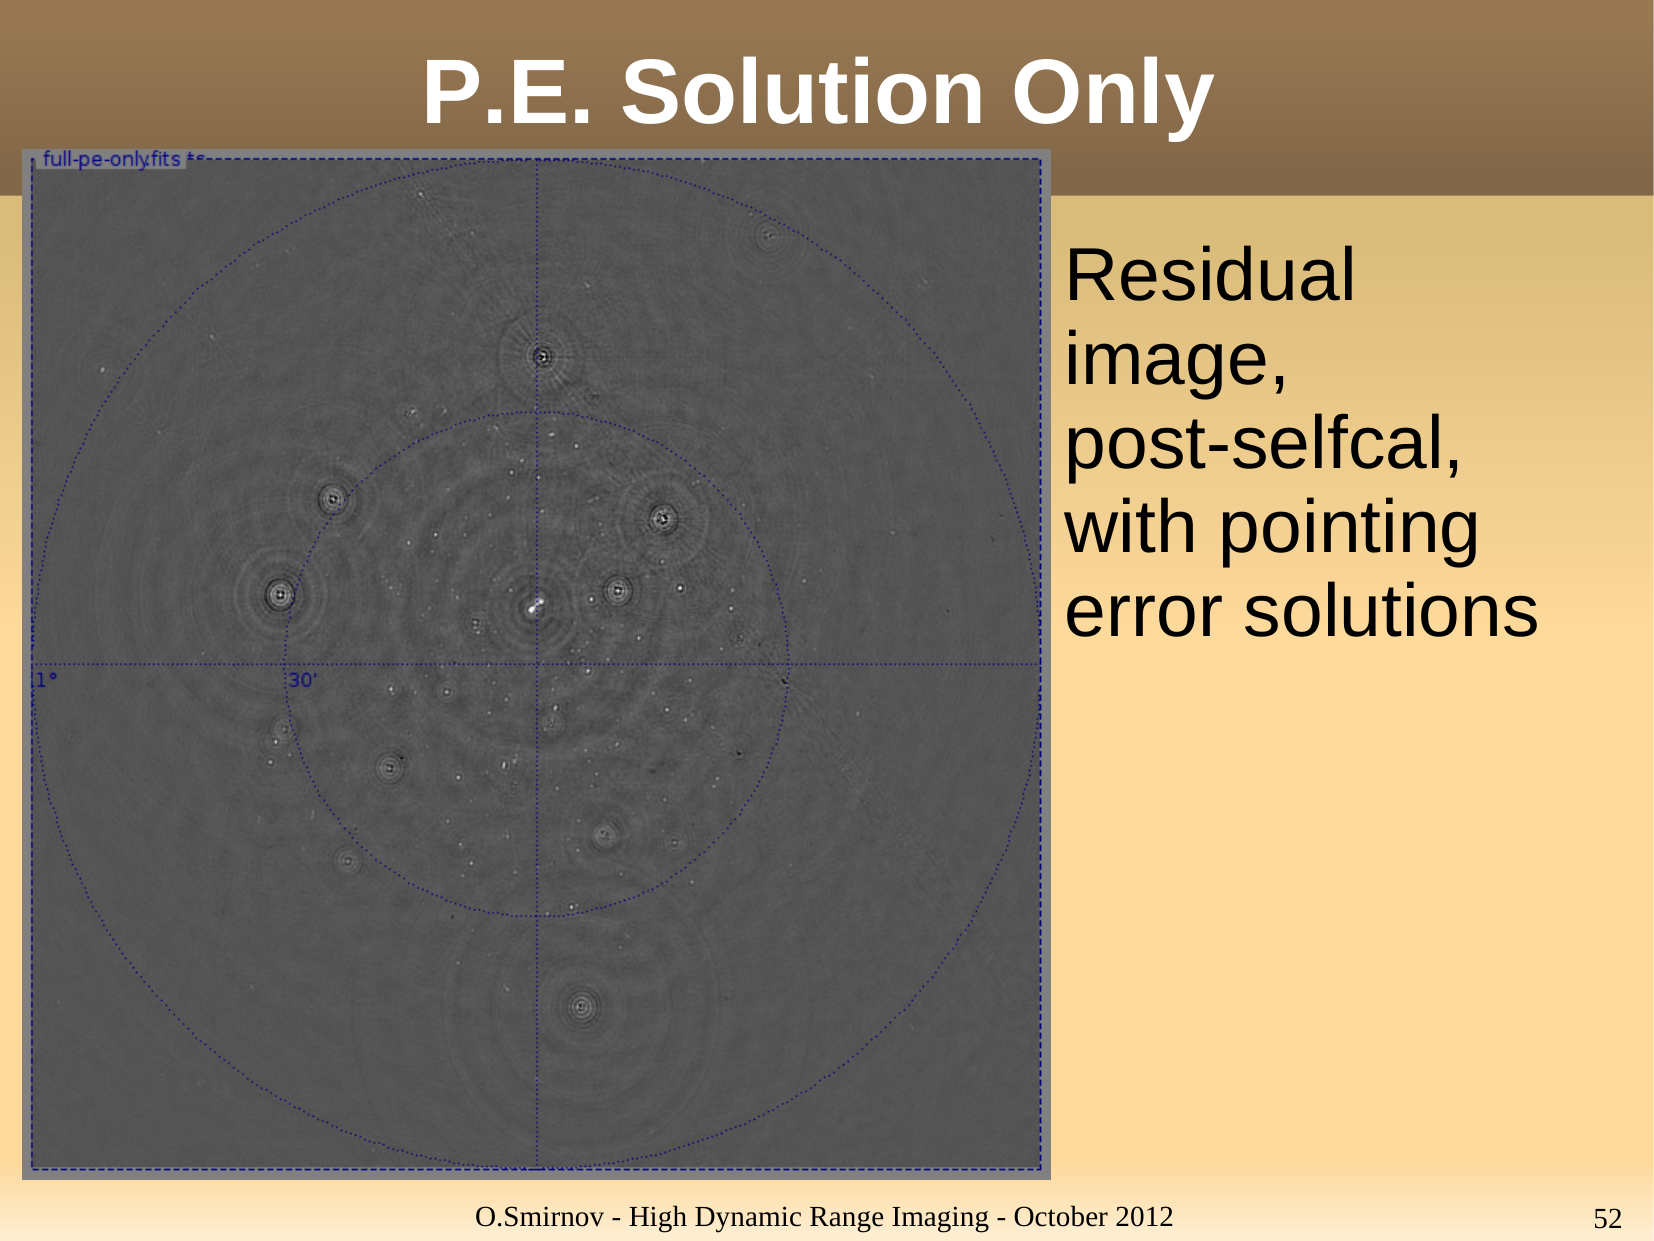

# P.E. Solution Only
Residual image,
post-selfcal,
with pointing error solutions
O.Smirnov - High Dynamic Range Imaging - October 2012
52